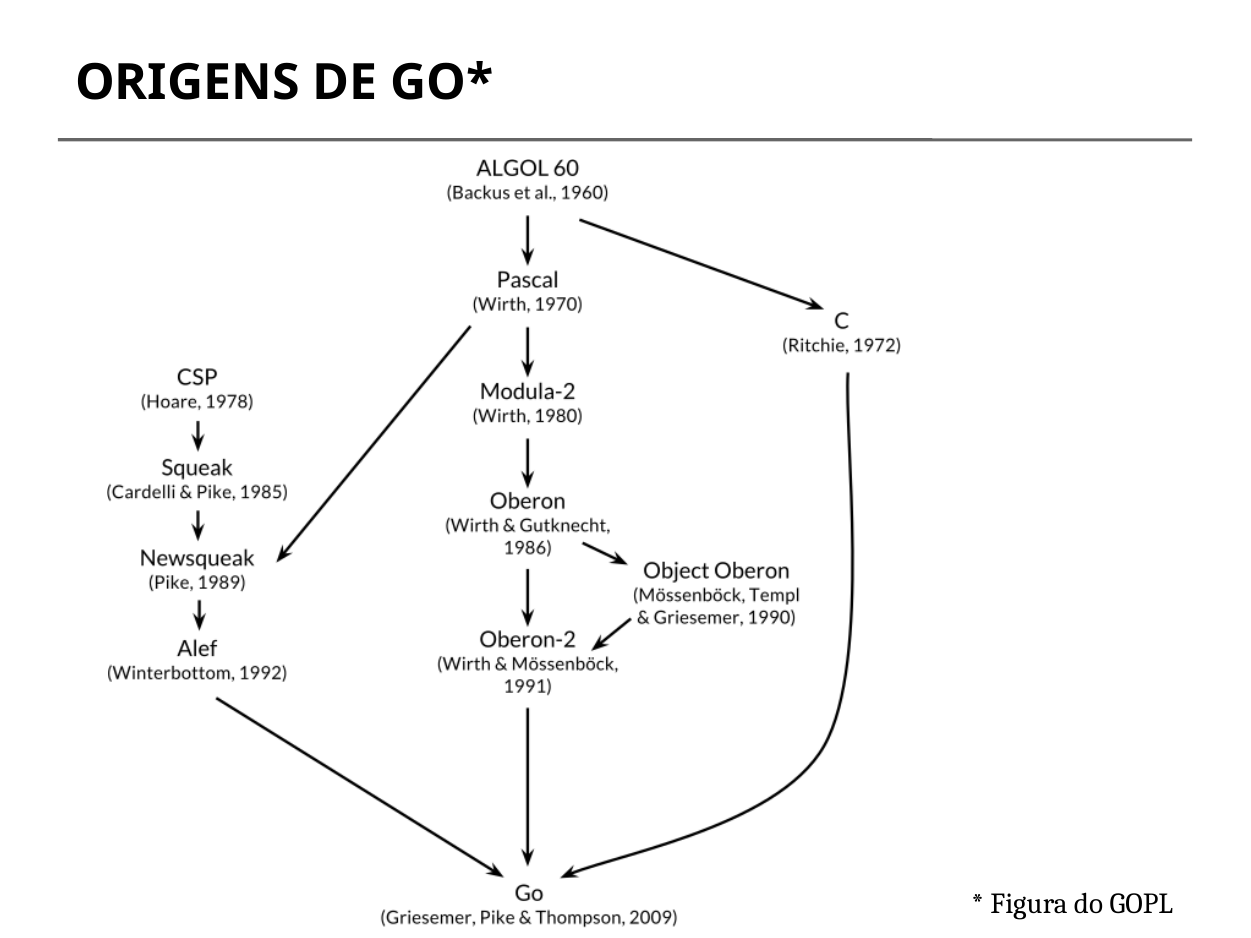

# ORIGENS DE GO*
* Figura do GOPL